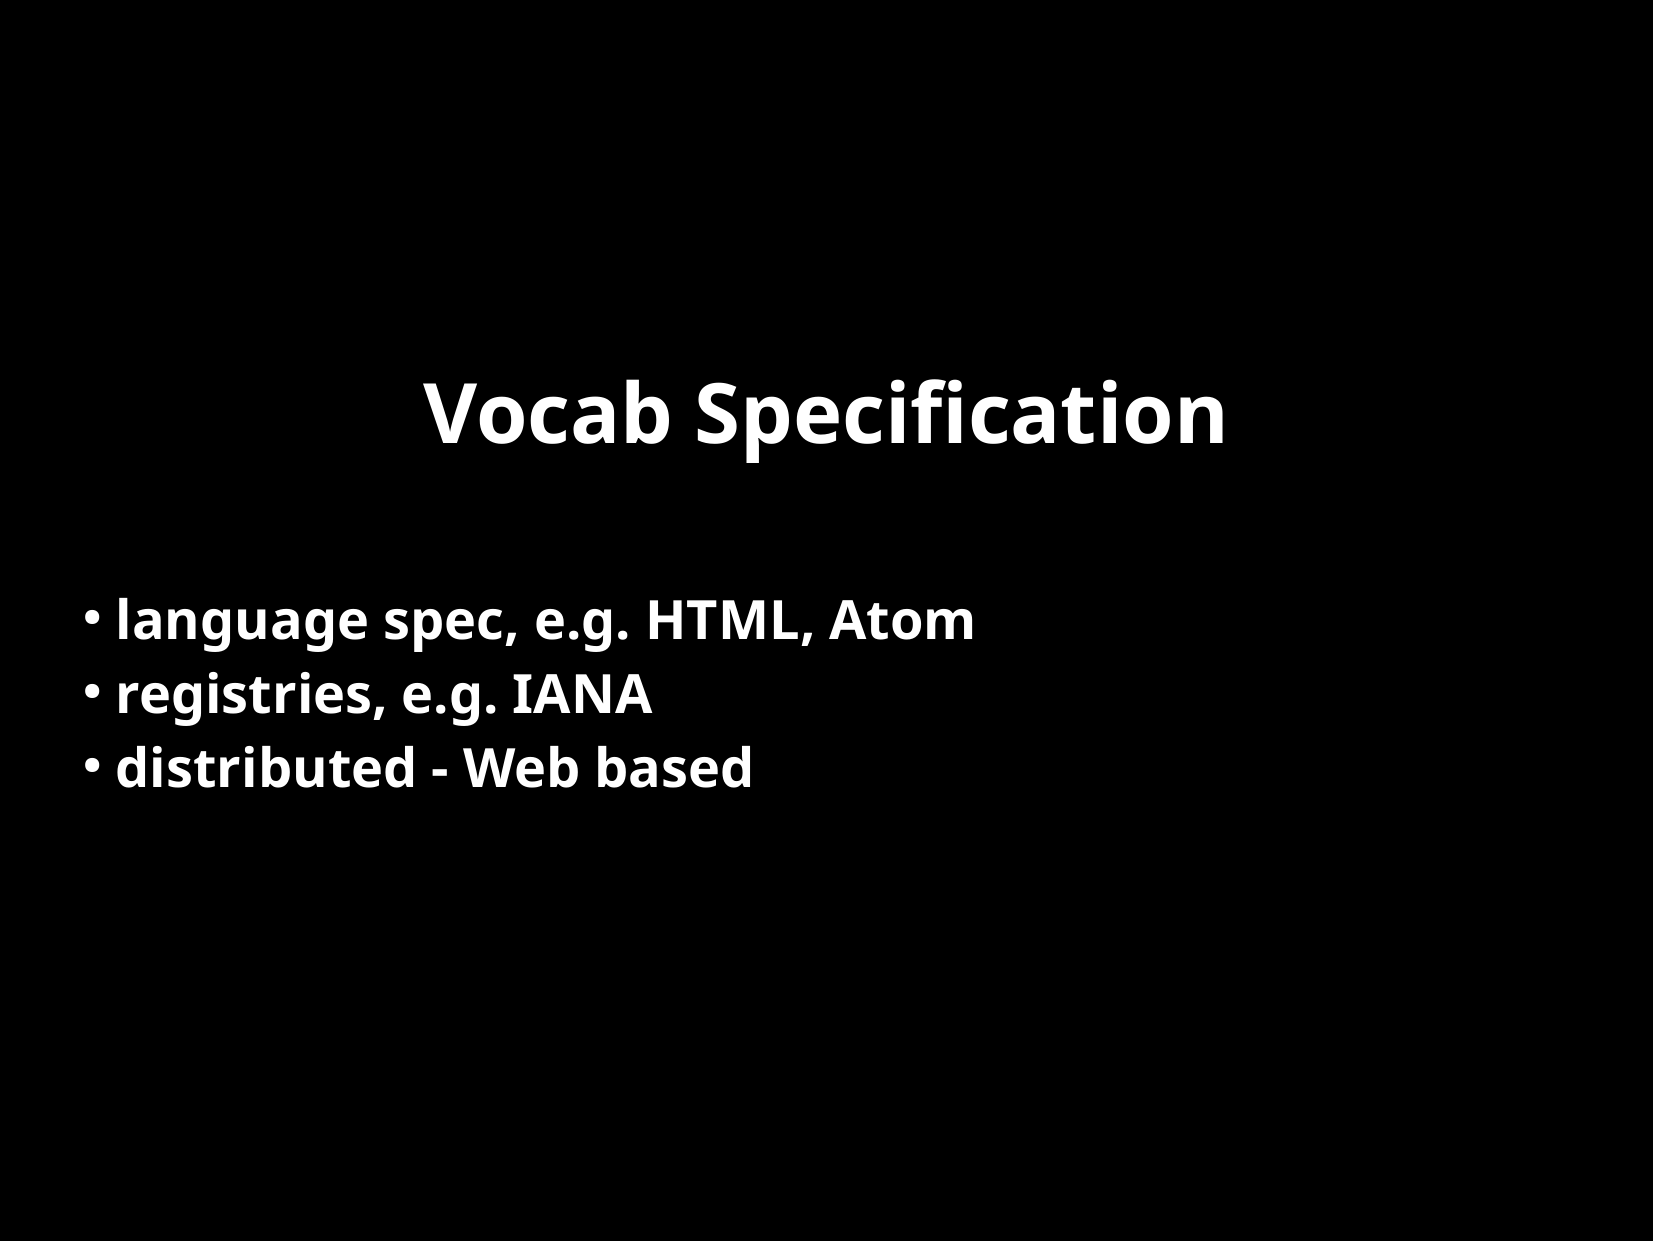

# Vocab Specification
 language spec, e.g. HTML, Atom
 registries, e.g. IANA
 distributed - Web based